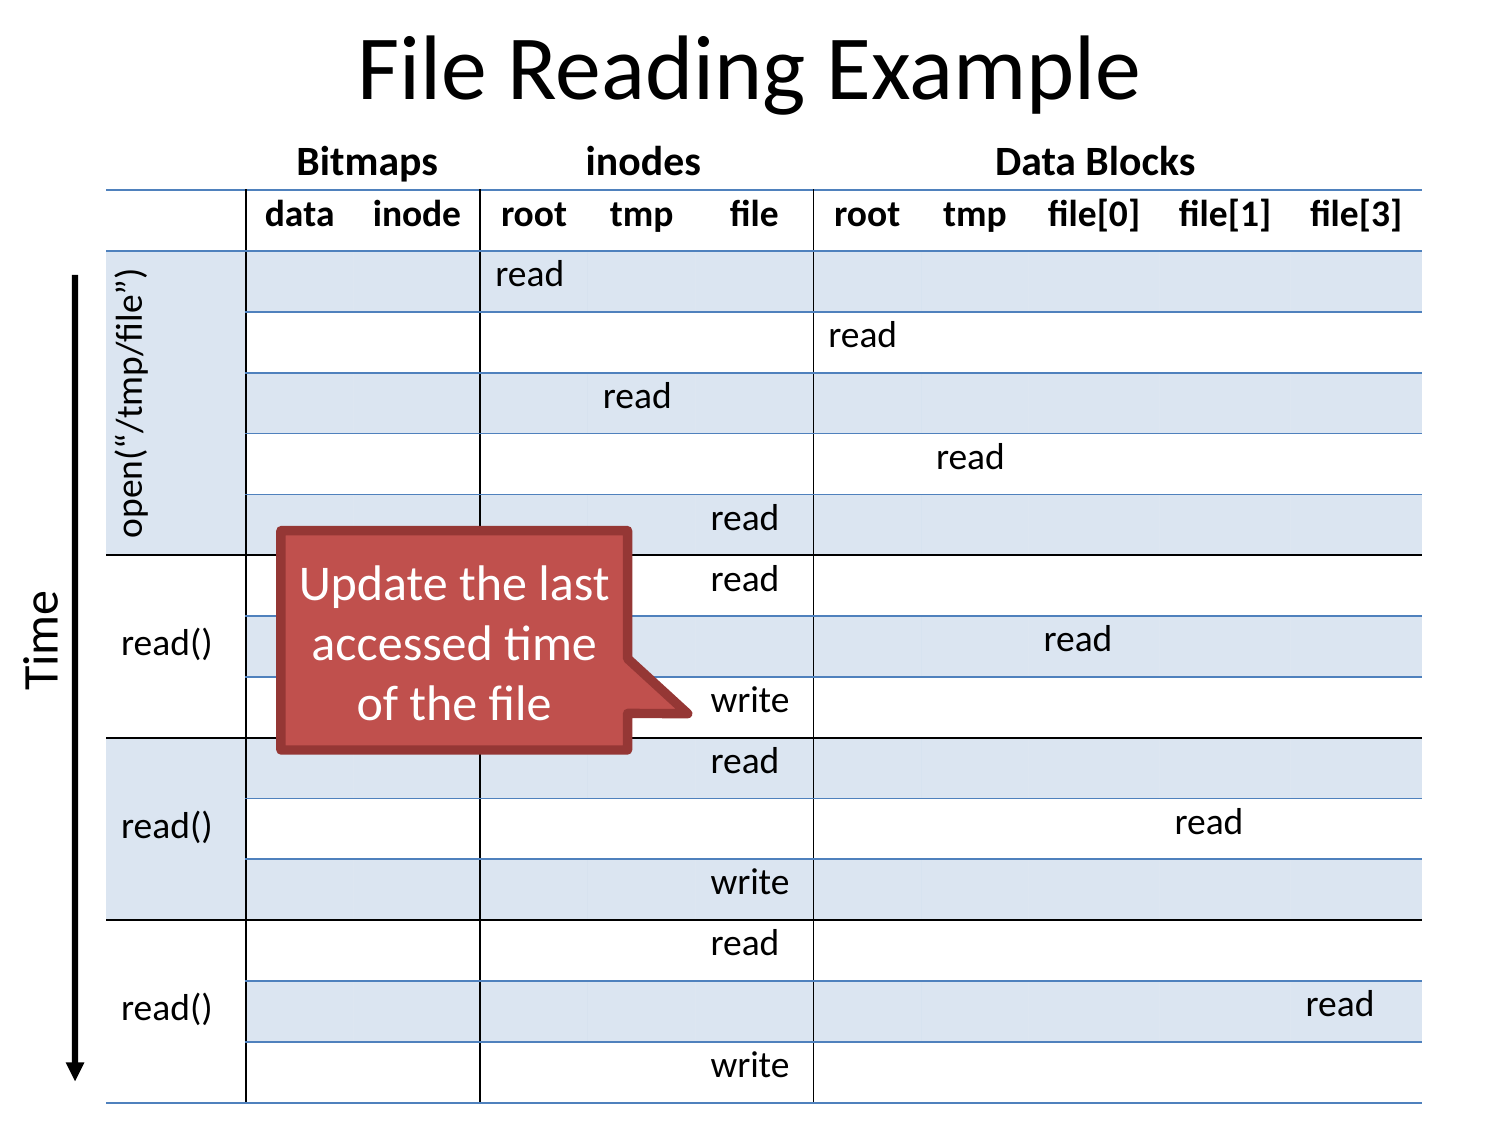

# File Reading Example
Bitmaps
inodes
Data Blocks
| | data | inode | root | tmp | file | root | tmp | file[0] | file[1] | file[3] |
| --- | --- | --- | --- | --- | --- | --- | --- | --- | --- | --- |
| open(“/tmp/file”) | | | read | | | | | | | |
| | | | | | | read | | | | |
| | | | | read | | | | | | |
| | | | | | | | read | | | |
| | | | | | read | | | | | |
| read() | | | | | read | | | | | |
| | | | | | | | | read | | |
| | | | | | write | | | | | |
| read() | | | | | read | | | | | |
| | | | | | | | | | read | |
| | | | | | write | | | | | |
| read() | | | | | read | | | | | |
| | | | | | | | | | | read |
| | | | | | write | | | | | |
Time
Update the last accessed time of the file